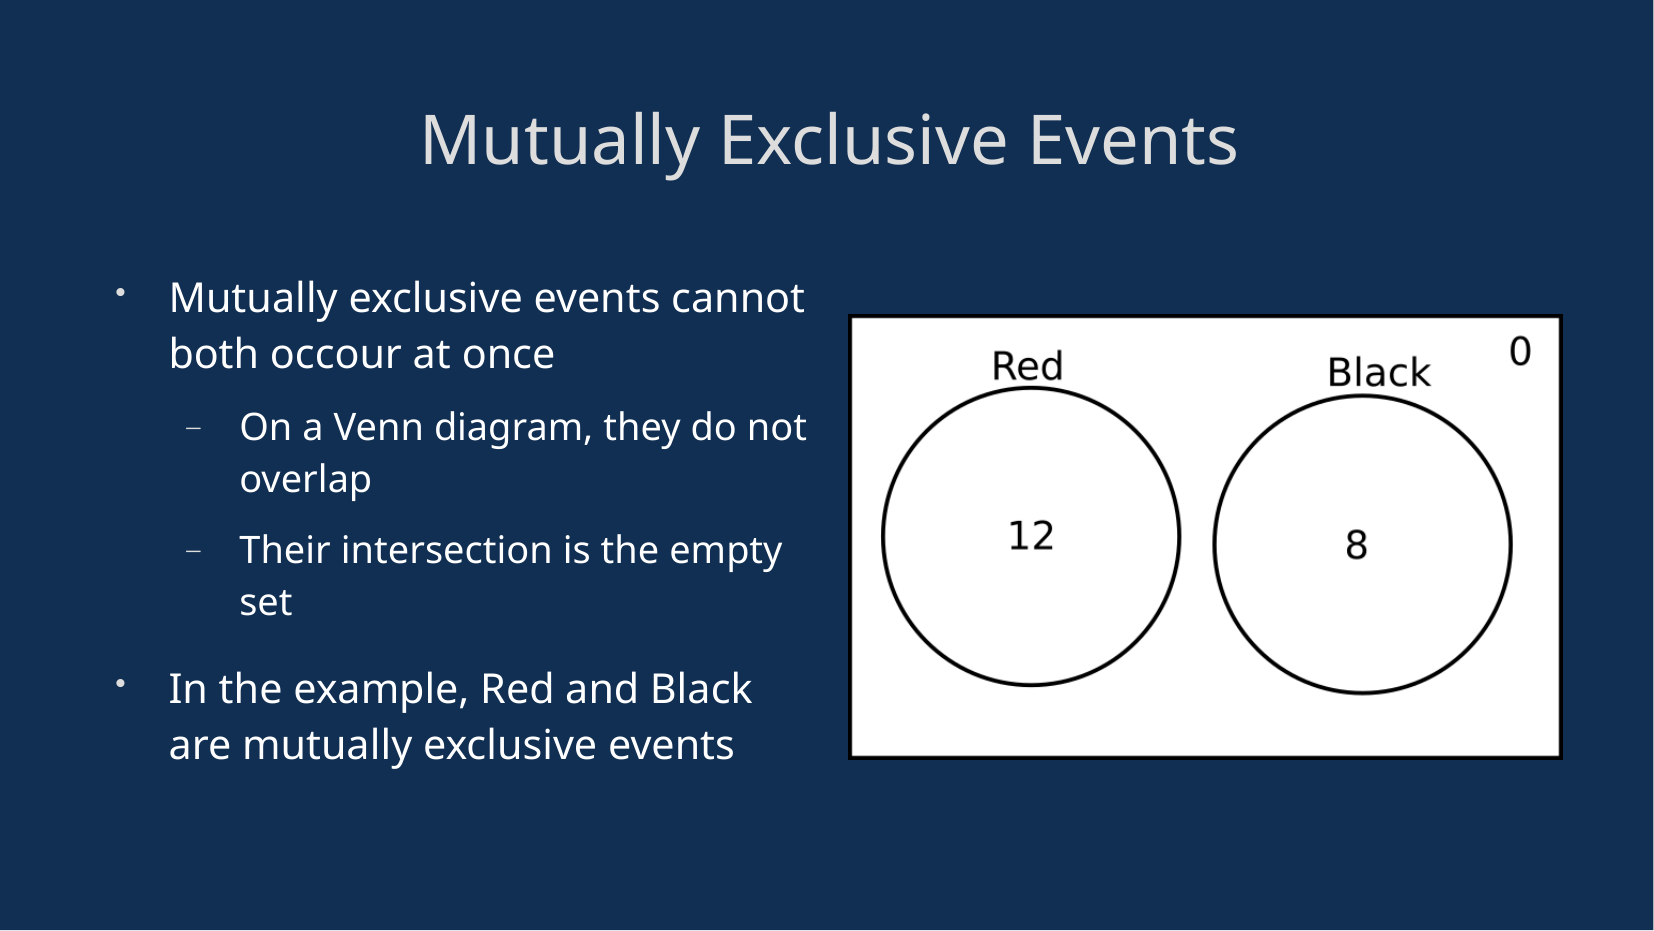

# Mutually Exclusive Events
Mutually exclusive events cannot both occour at once
On a Venn diagram, they do not overlap
Their intersection is the empty set
In the example, Red and Black are mutually exclusive events